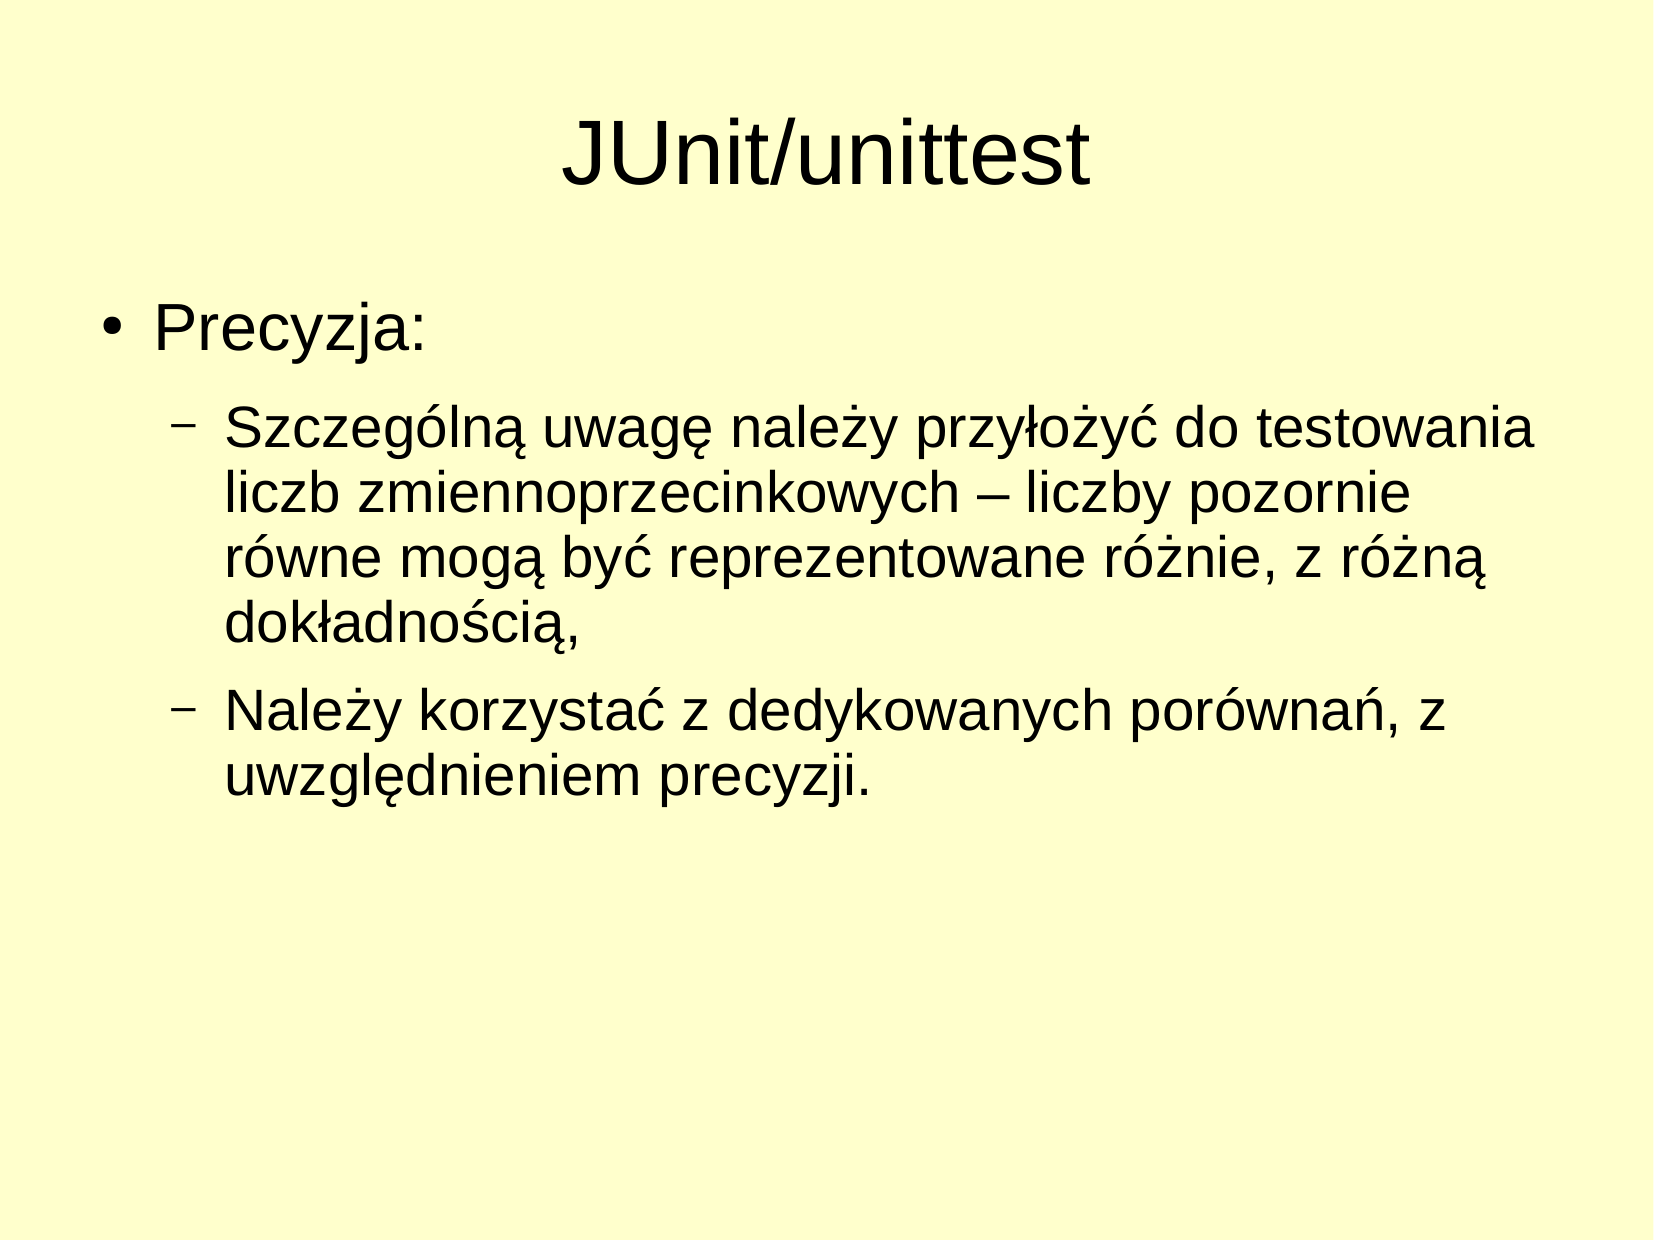

# JUnit/unittest
Precyzja:
Szczególną uwagę należy przyłożyć do testowania liczb zmiennoprzecinkowych – liczby pozornie równe mogą być reprezentowane różnie, z różną dokładnością,
Należy korzystać z dedykowanych porównań, z uwzględnieniem precyzji.